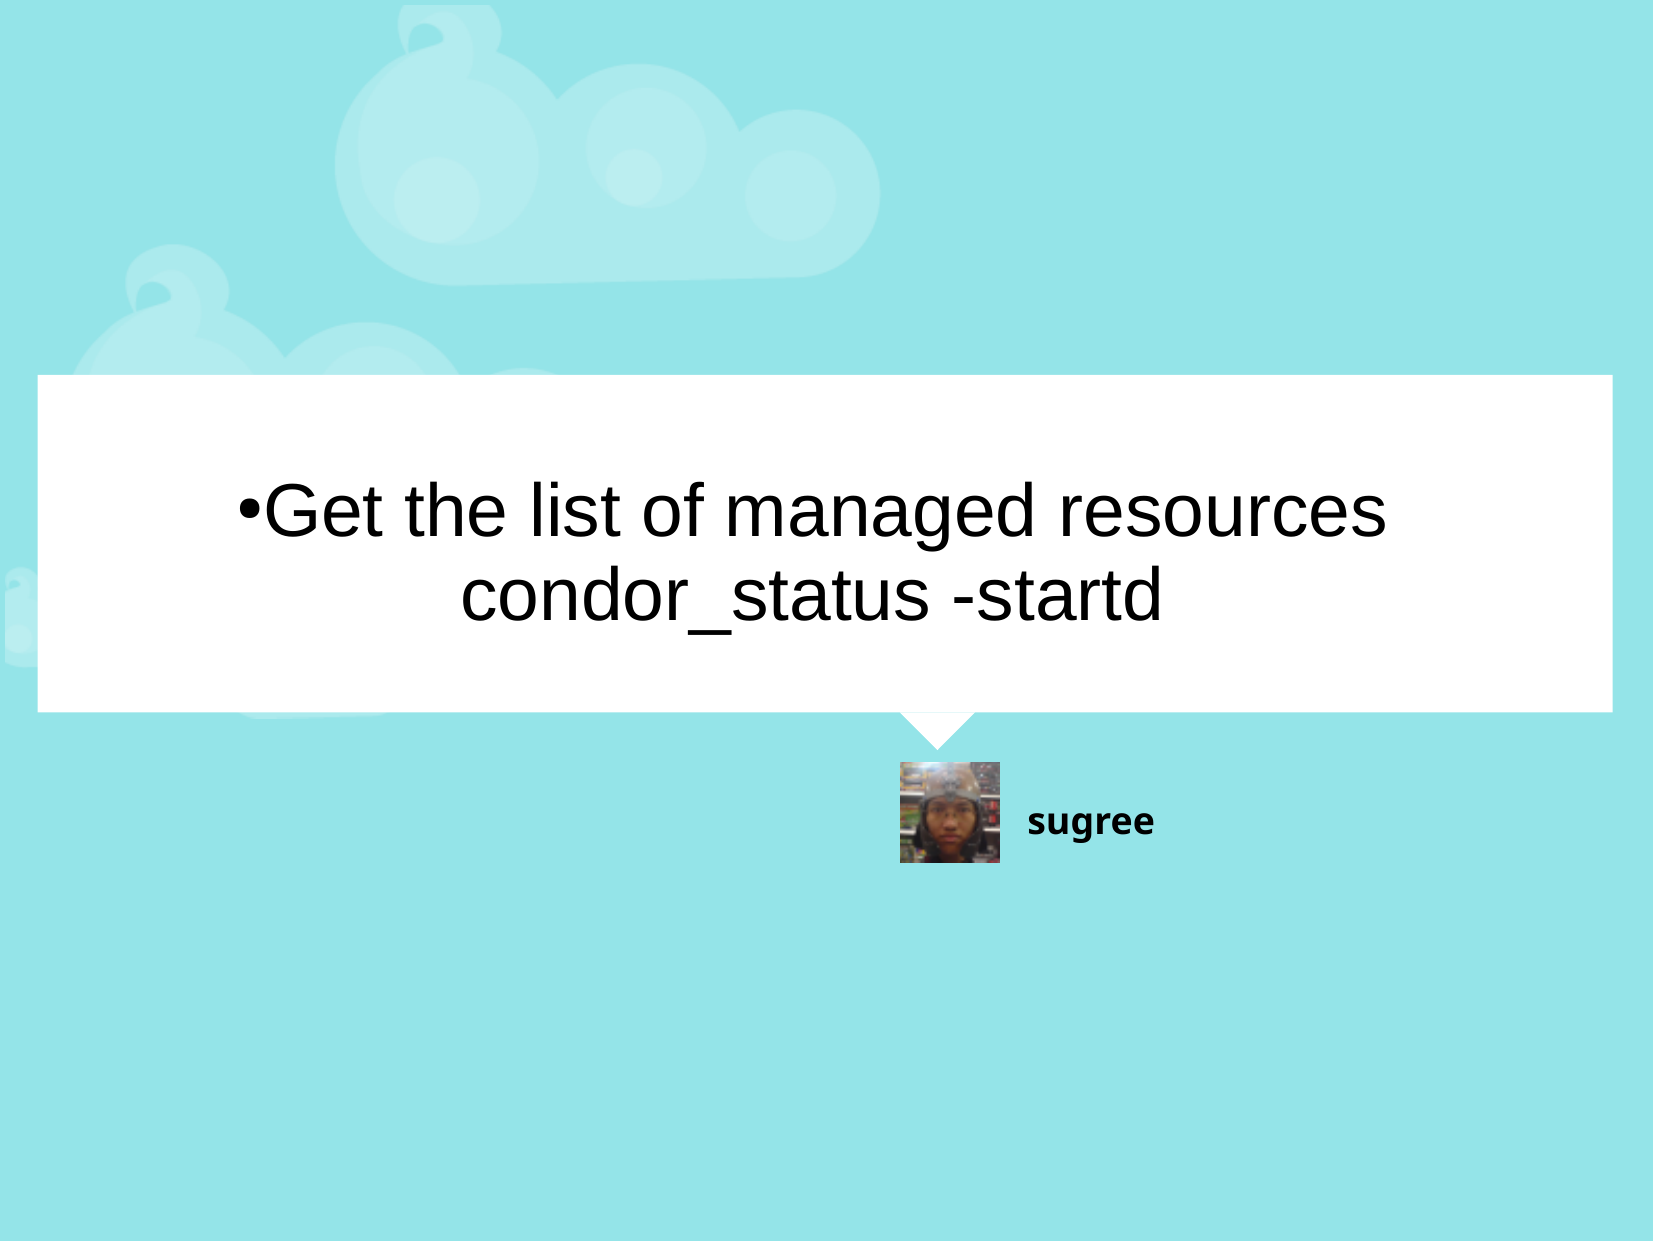

# Get the list of managed resources condor_status -startd